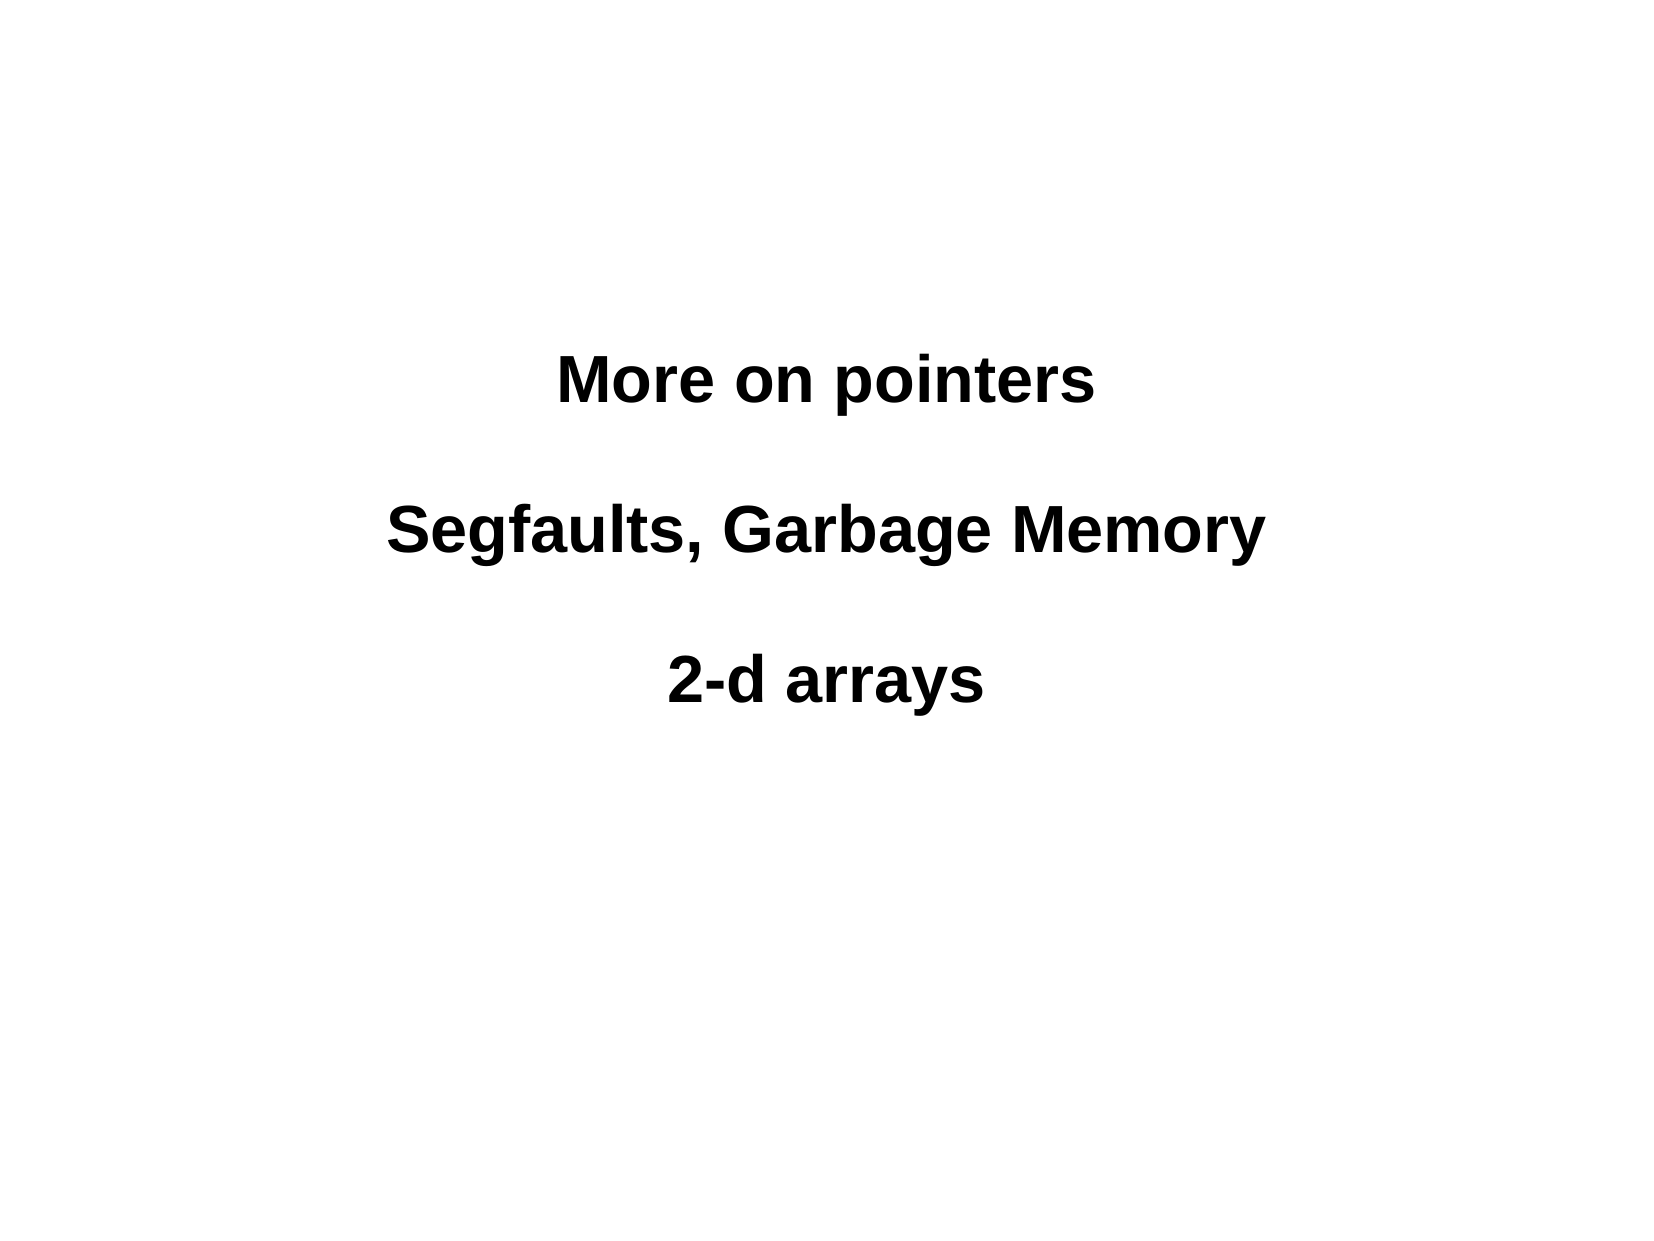

# More on pointers
Segfaults, Garbage Memory
2-d arrays